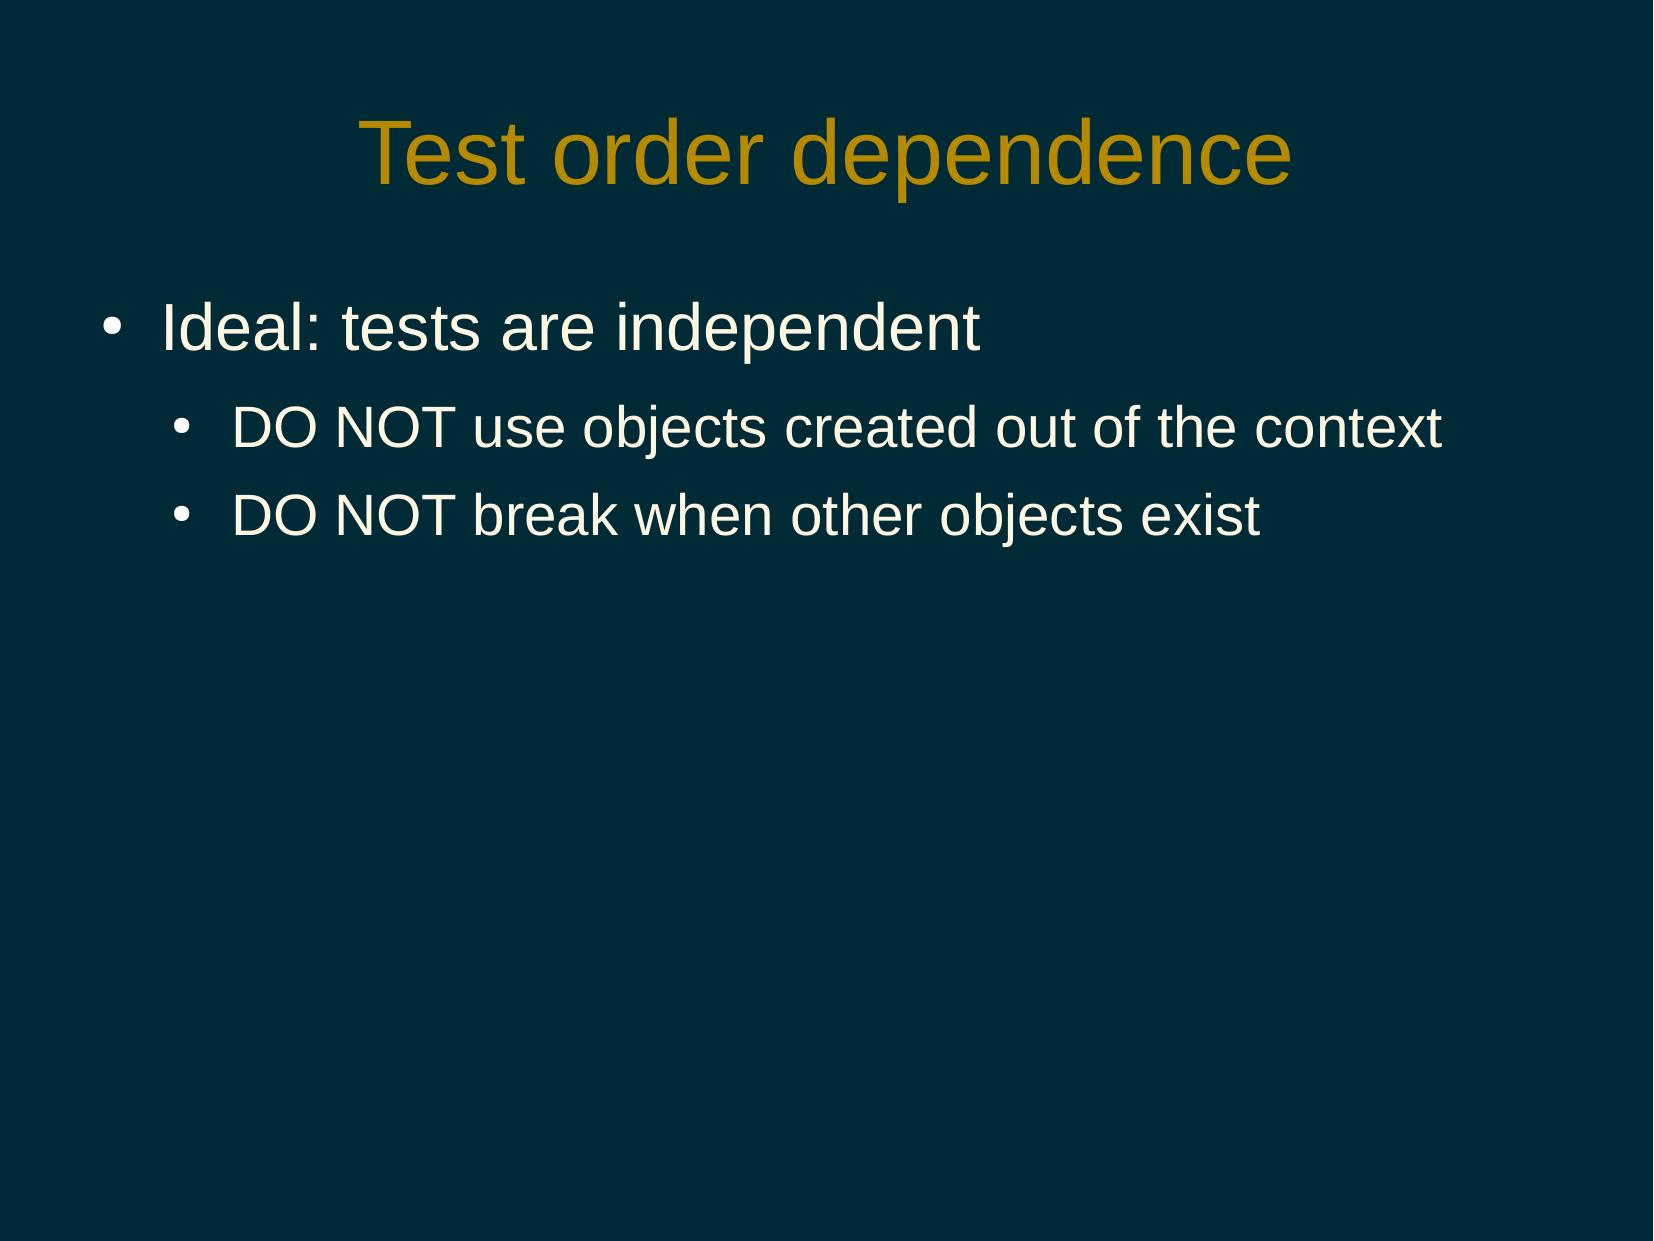

# Test order dependence
Ideal: tests are independent
DO NOT use objects created out of the context
DO NOT break when other objects exist